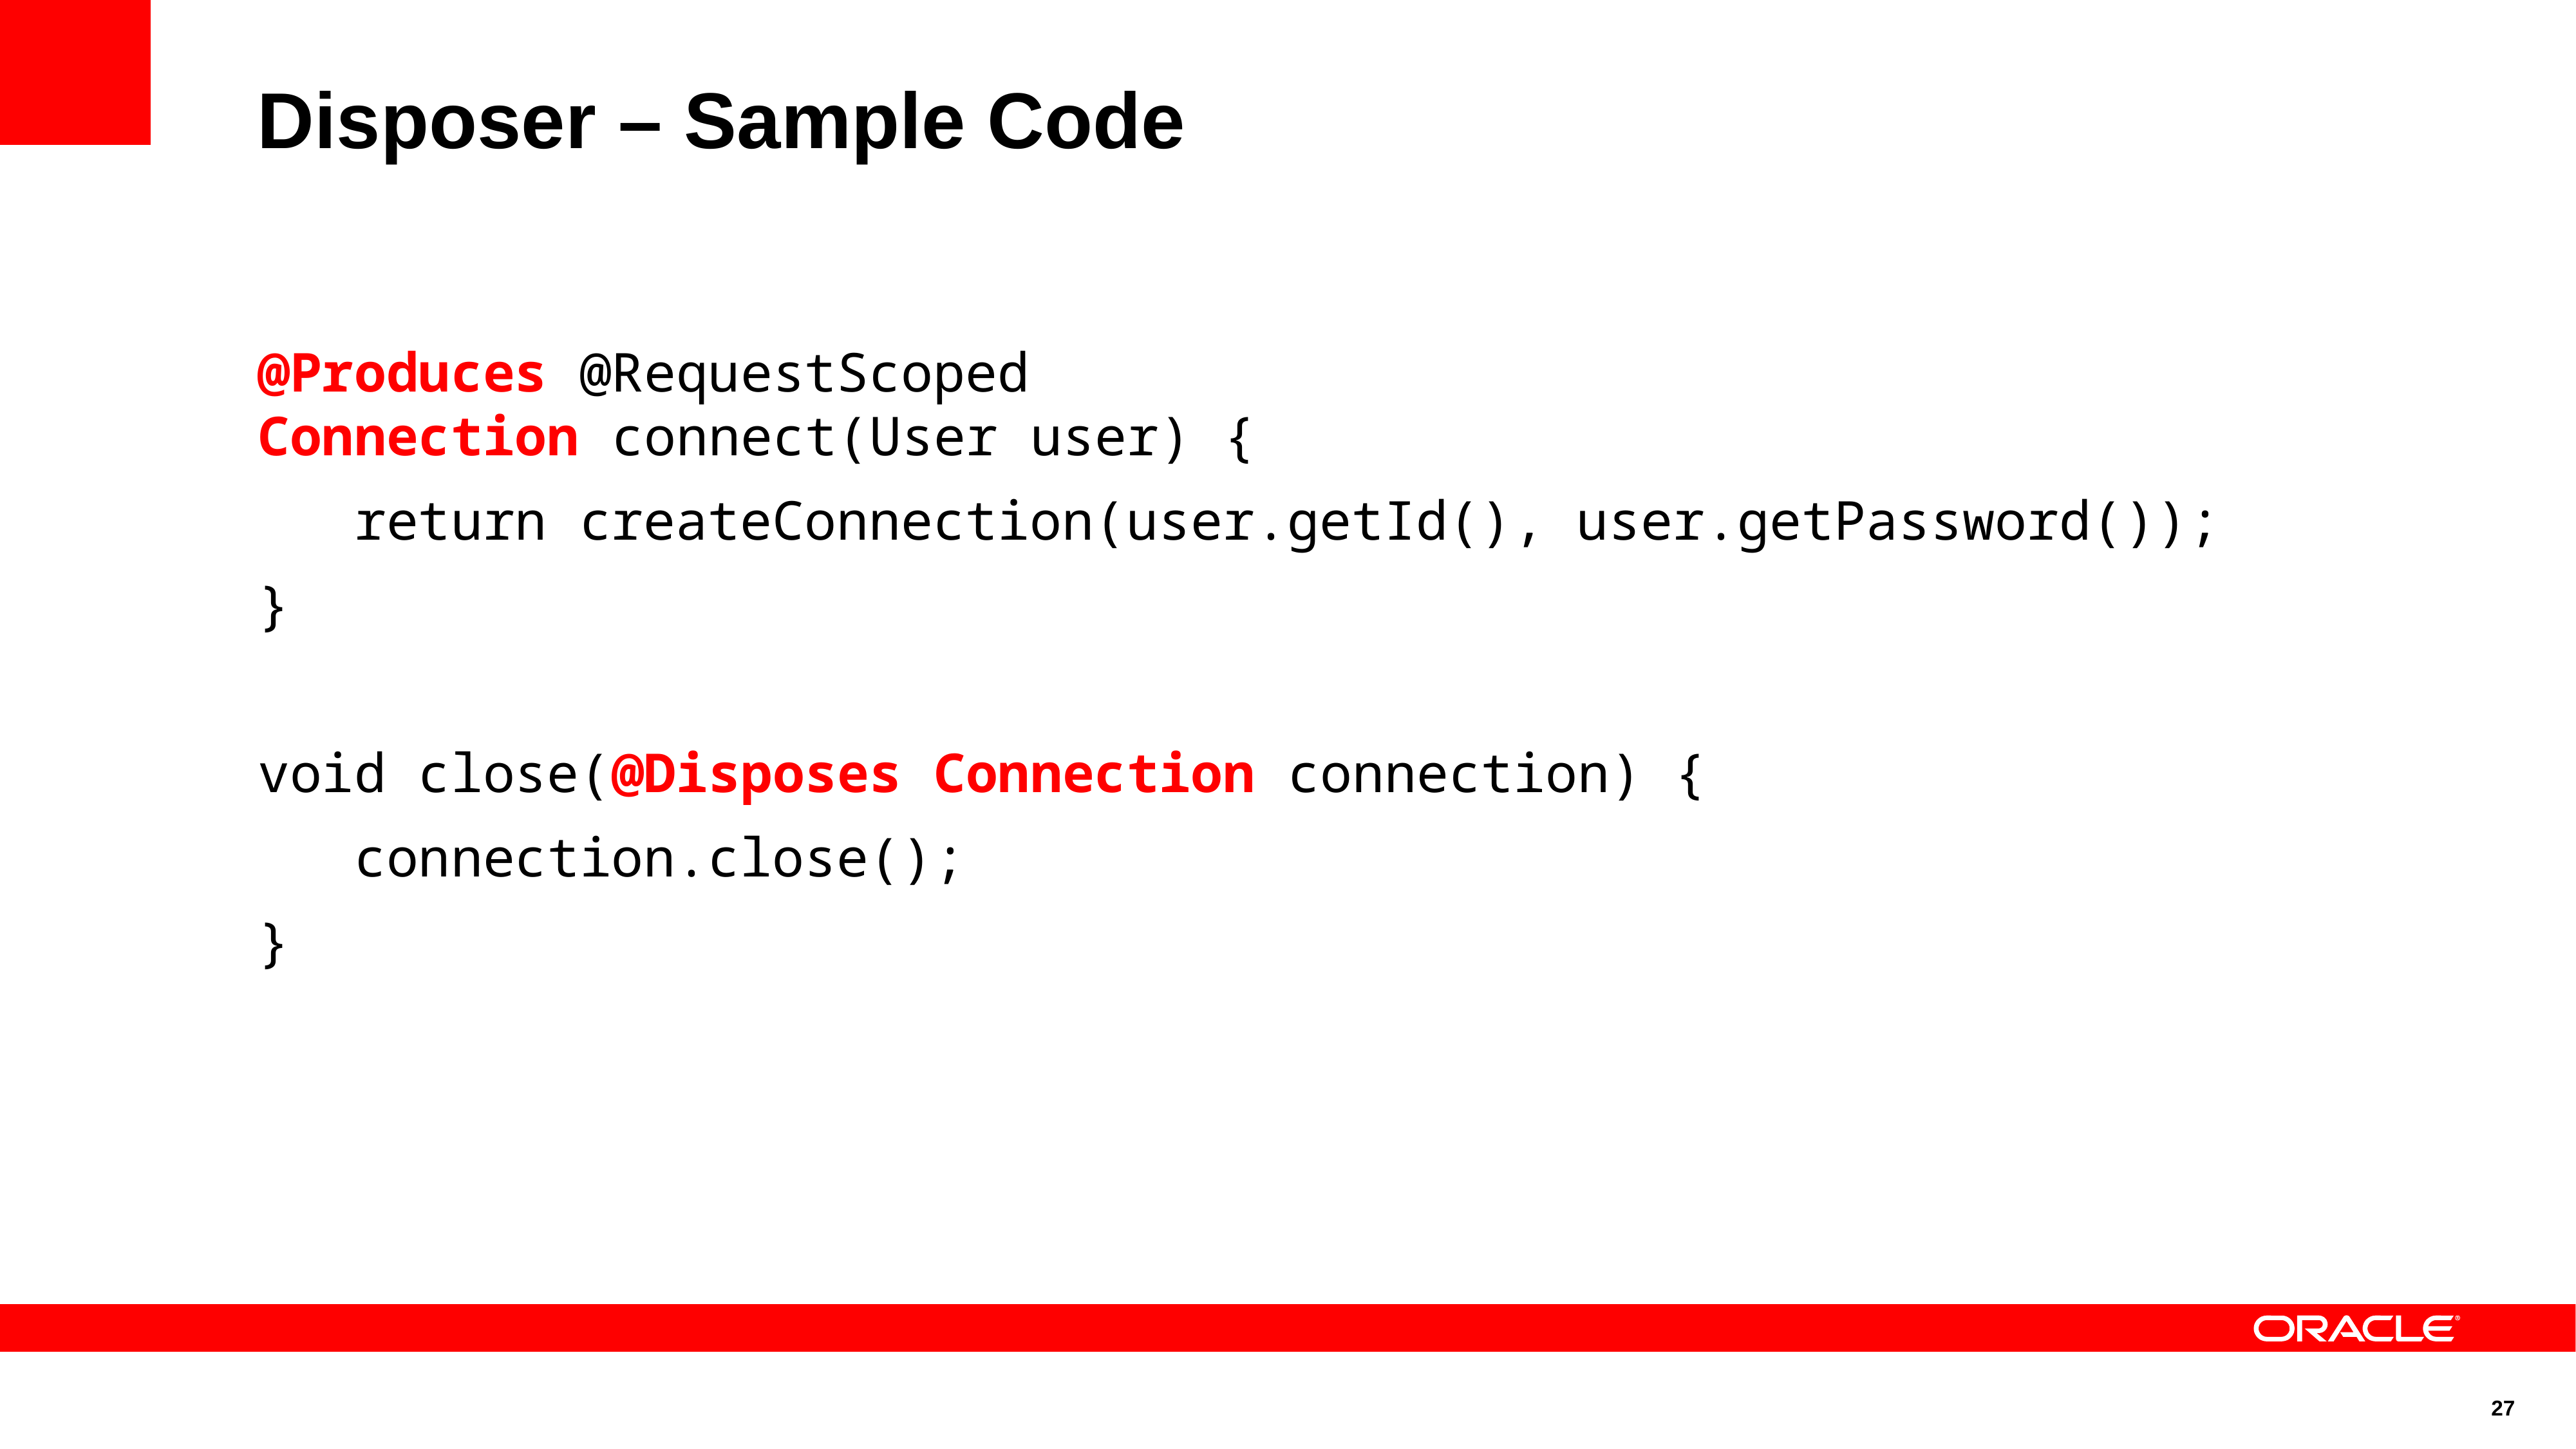

# Disposer – Sample Code
@Produces @RequestScoped
Connection connect(User user) {
 return createConnection(user.getId(), user.getPassword());
}
void close(@Disposes Connection connection) {
 connection.close();
}